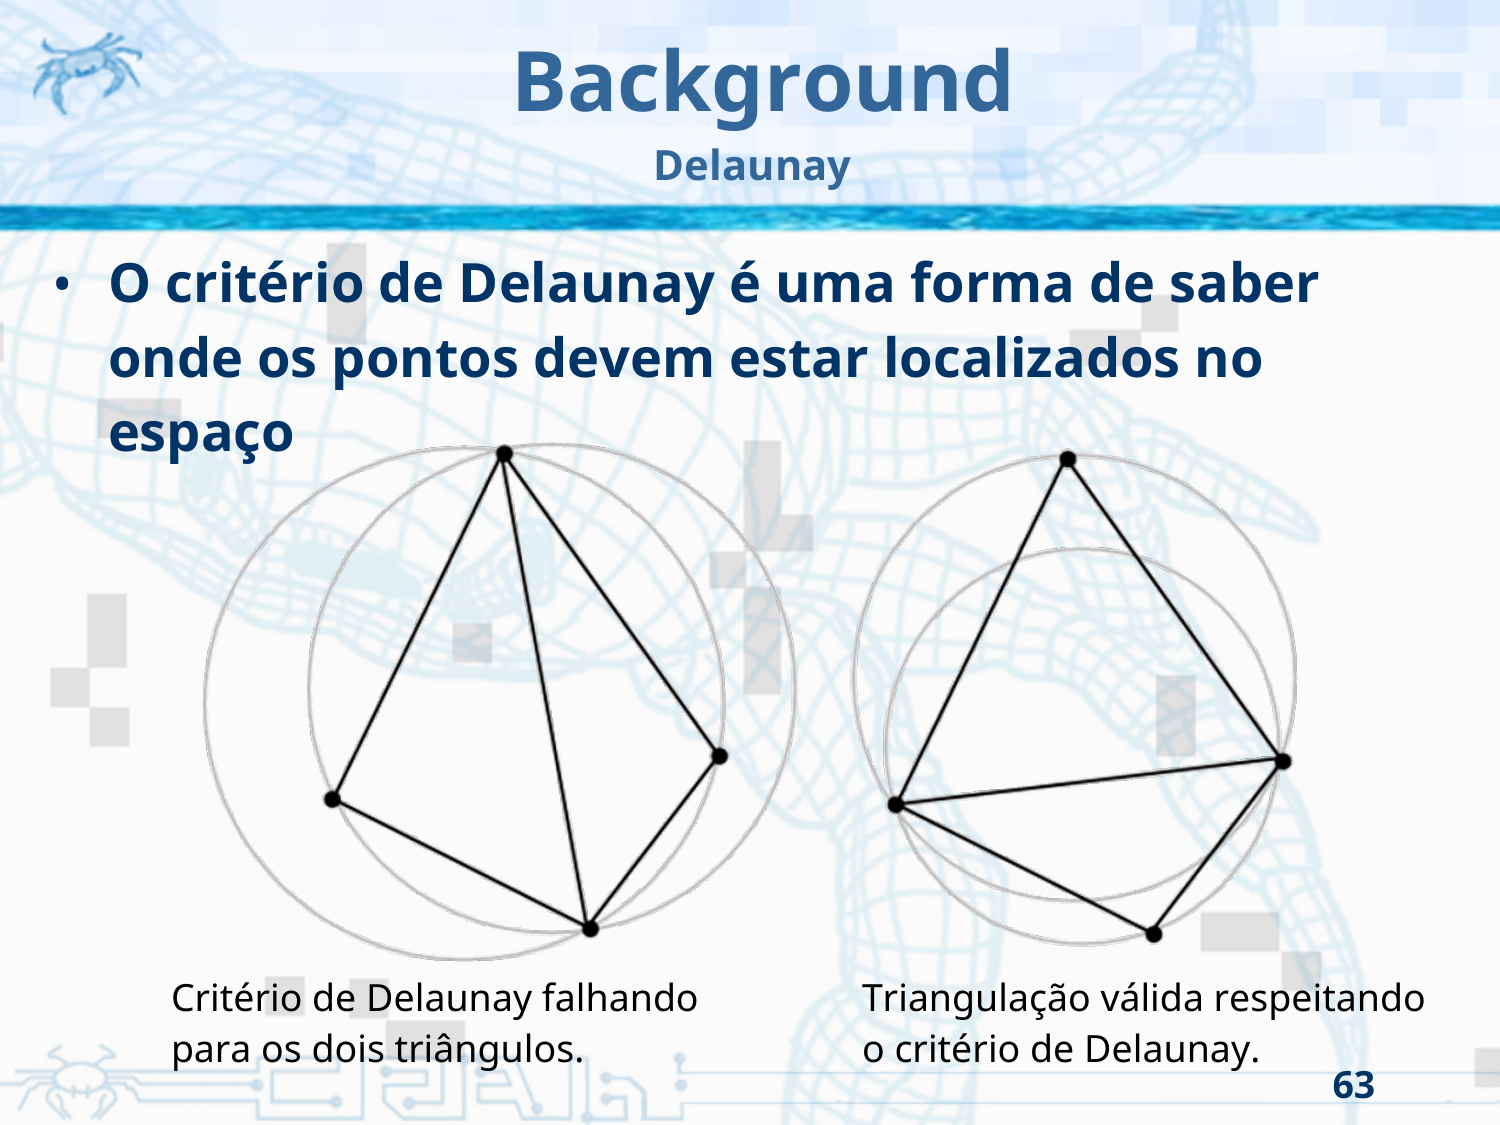

Background
Delaunay
O critério de Delaunay é uma forma de saber onde os pontos devem estar localizados no espaço
Critério de Delaunay falhando
para os dois triângulos.
Triangulação válida respeitando
o critério de Delaunay.